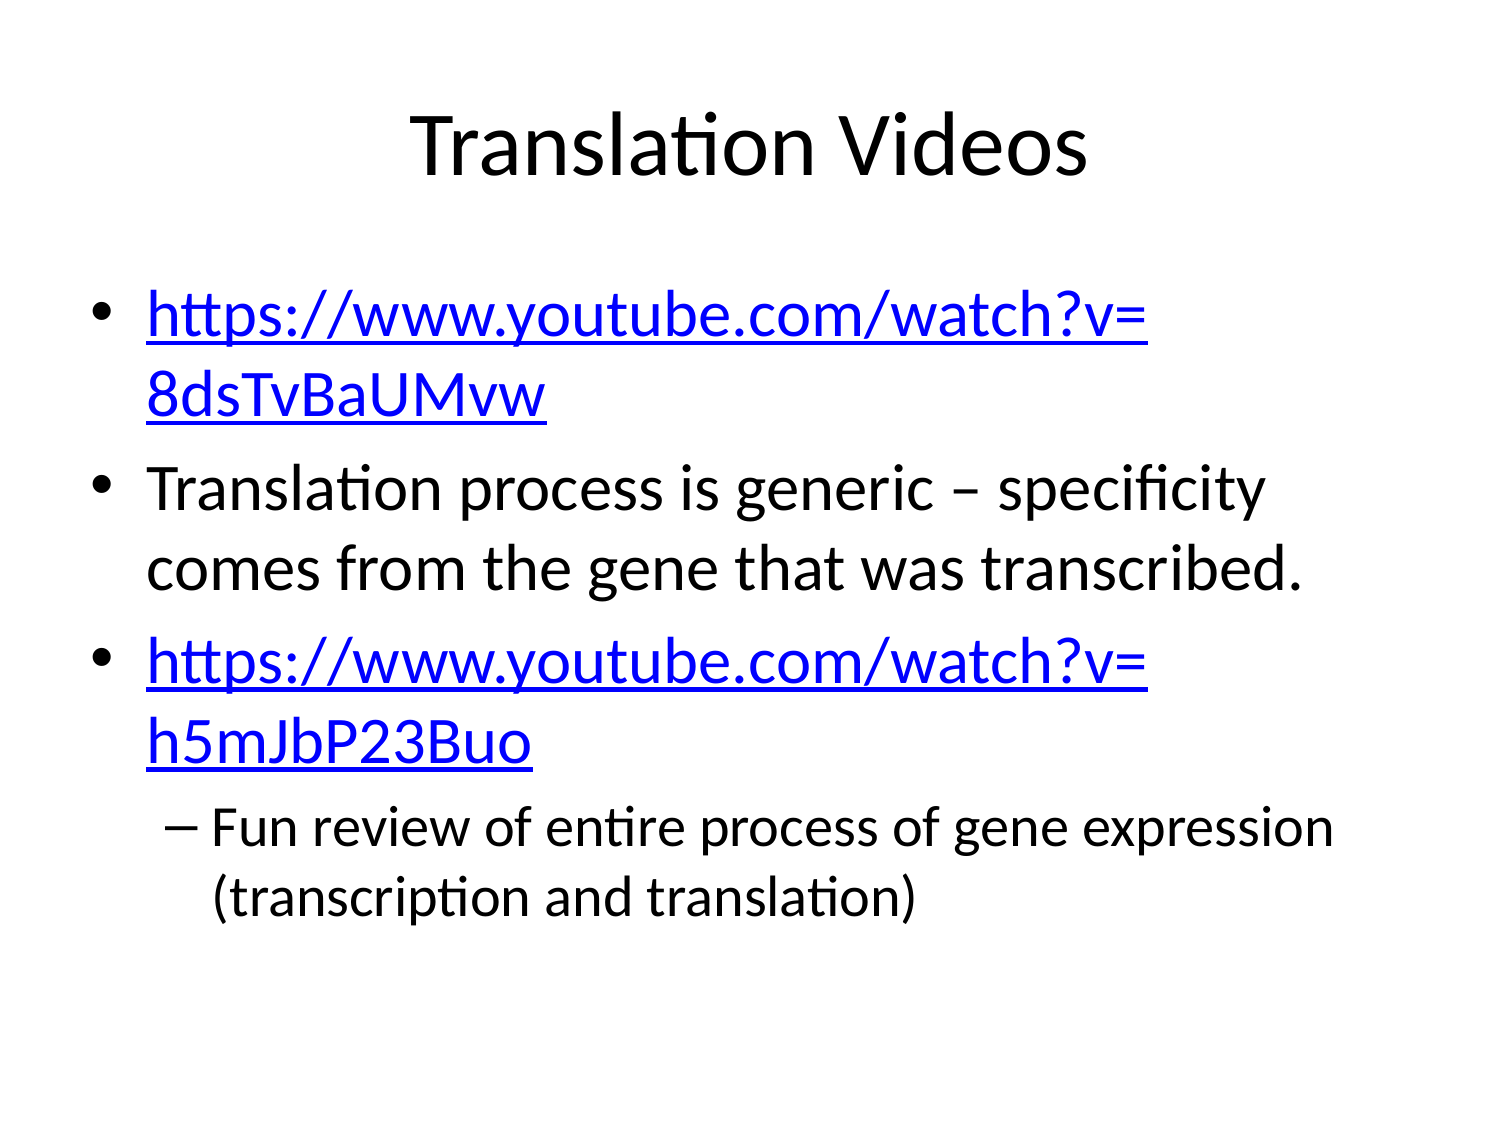

# Translation Videos
https://www.youtube.com/watch?v=8dsTvBaUMvw
Translation process is generic – specificity comes from the gene that was transcribed.
https://www.youtube.com/watch?v=h5mJbP23Buo
Fun review of entire process of gene expression (transcription and translation)